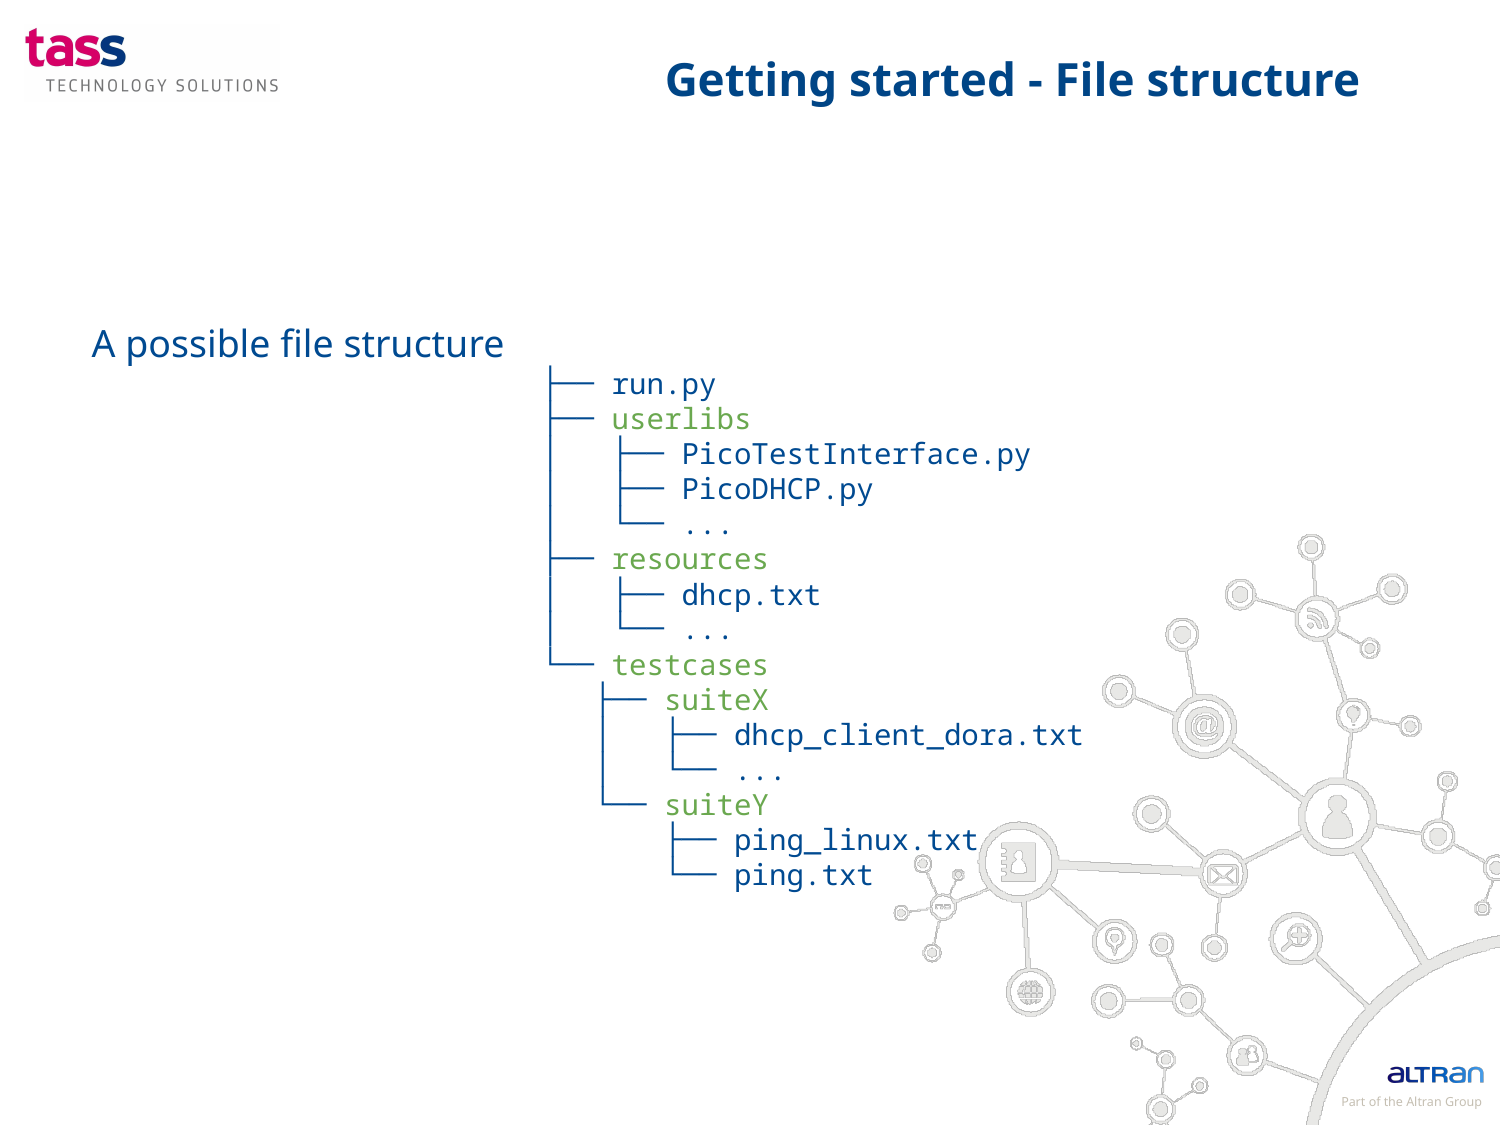

# Getting started - File structure
A possible file structure
├── run.py
├── userlibs
│ ├── PicoTestInterface.py
│ ├── PicoDHCP.py
│ └── ...
├── resources
│ ├── dhcp.txt
│ └── ...
└── testcases
 ├── suiteX
 │ ├── dhcp_client_dora.txt
 │ └── ...
 └── suiteY
 ├── ping_linux.txt
 └── ping.txt